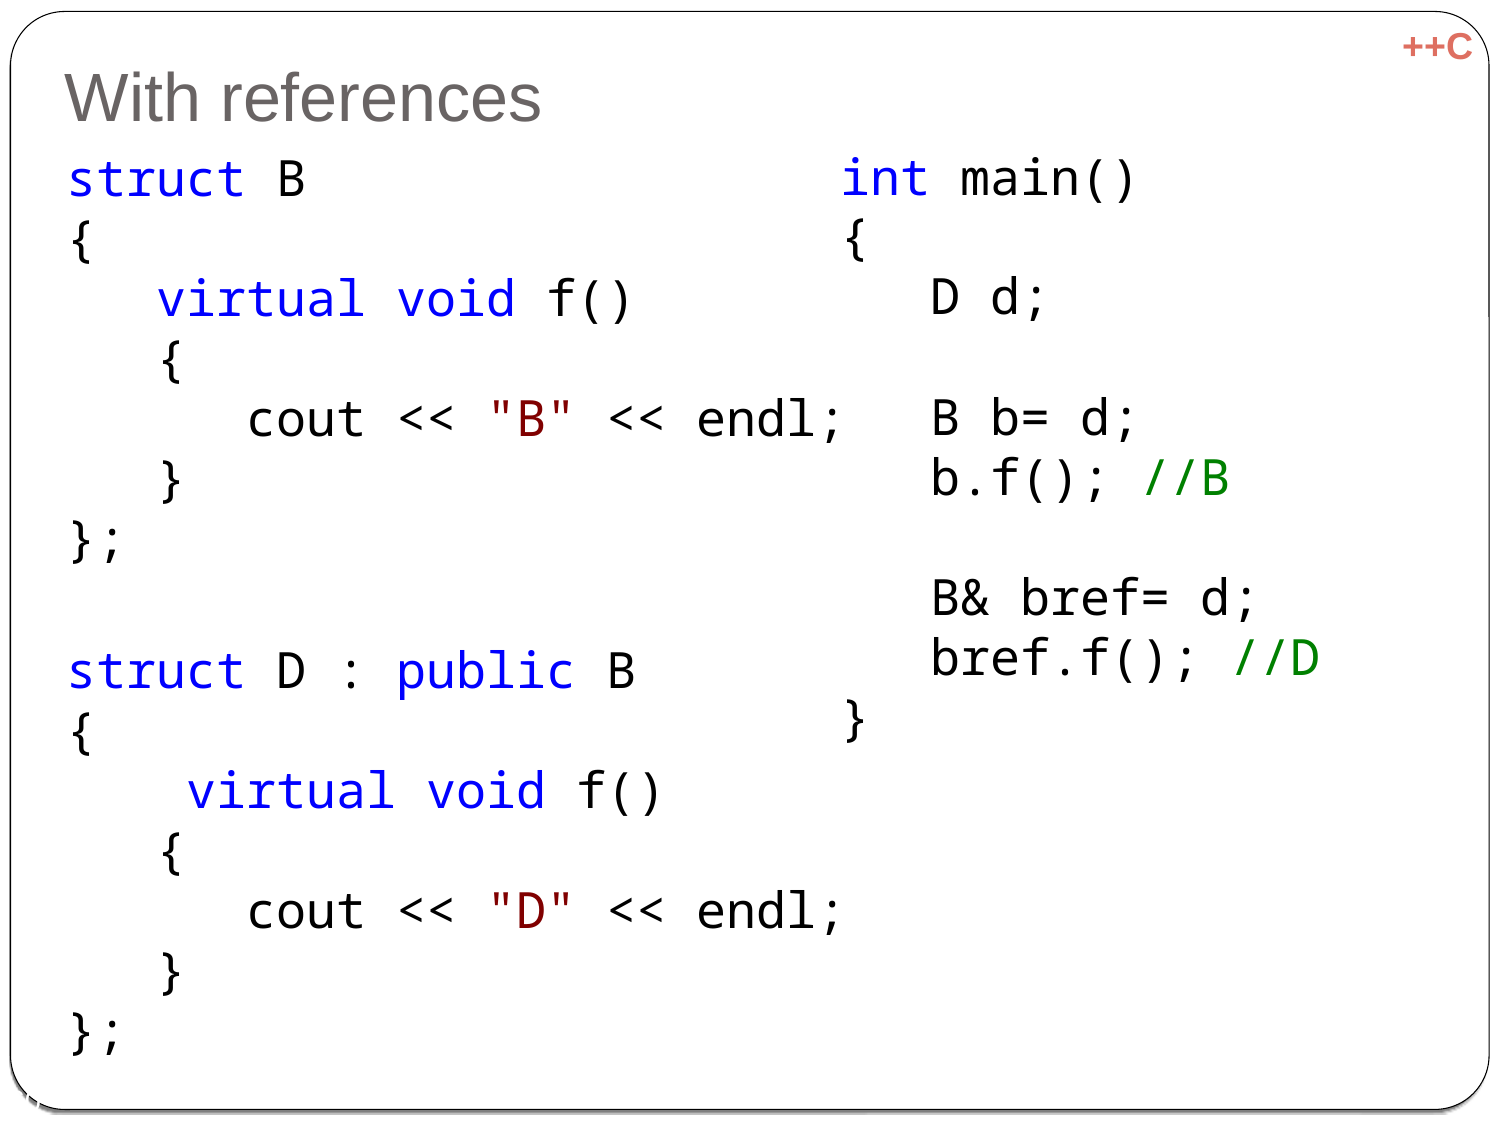

# With references
int main()
{
 D d;
 B b= d;
   b.f(); //B
 B& bref= d;
   bref.f(); //D
}
struct B
{
   virtual void f()
   {
      cout << "B" << endl;
   }
};
struct D : public B
{
    virtual void f()
   {
      cout << "D" << endl;
   }
};